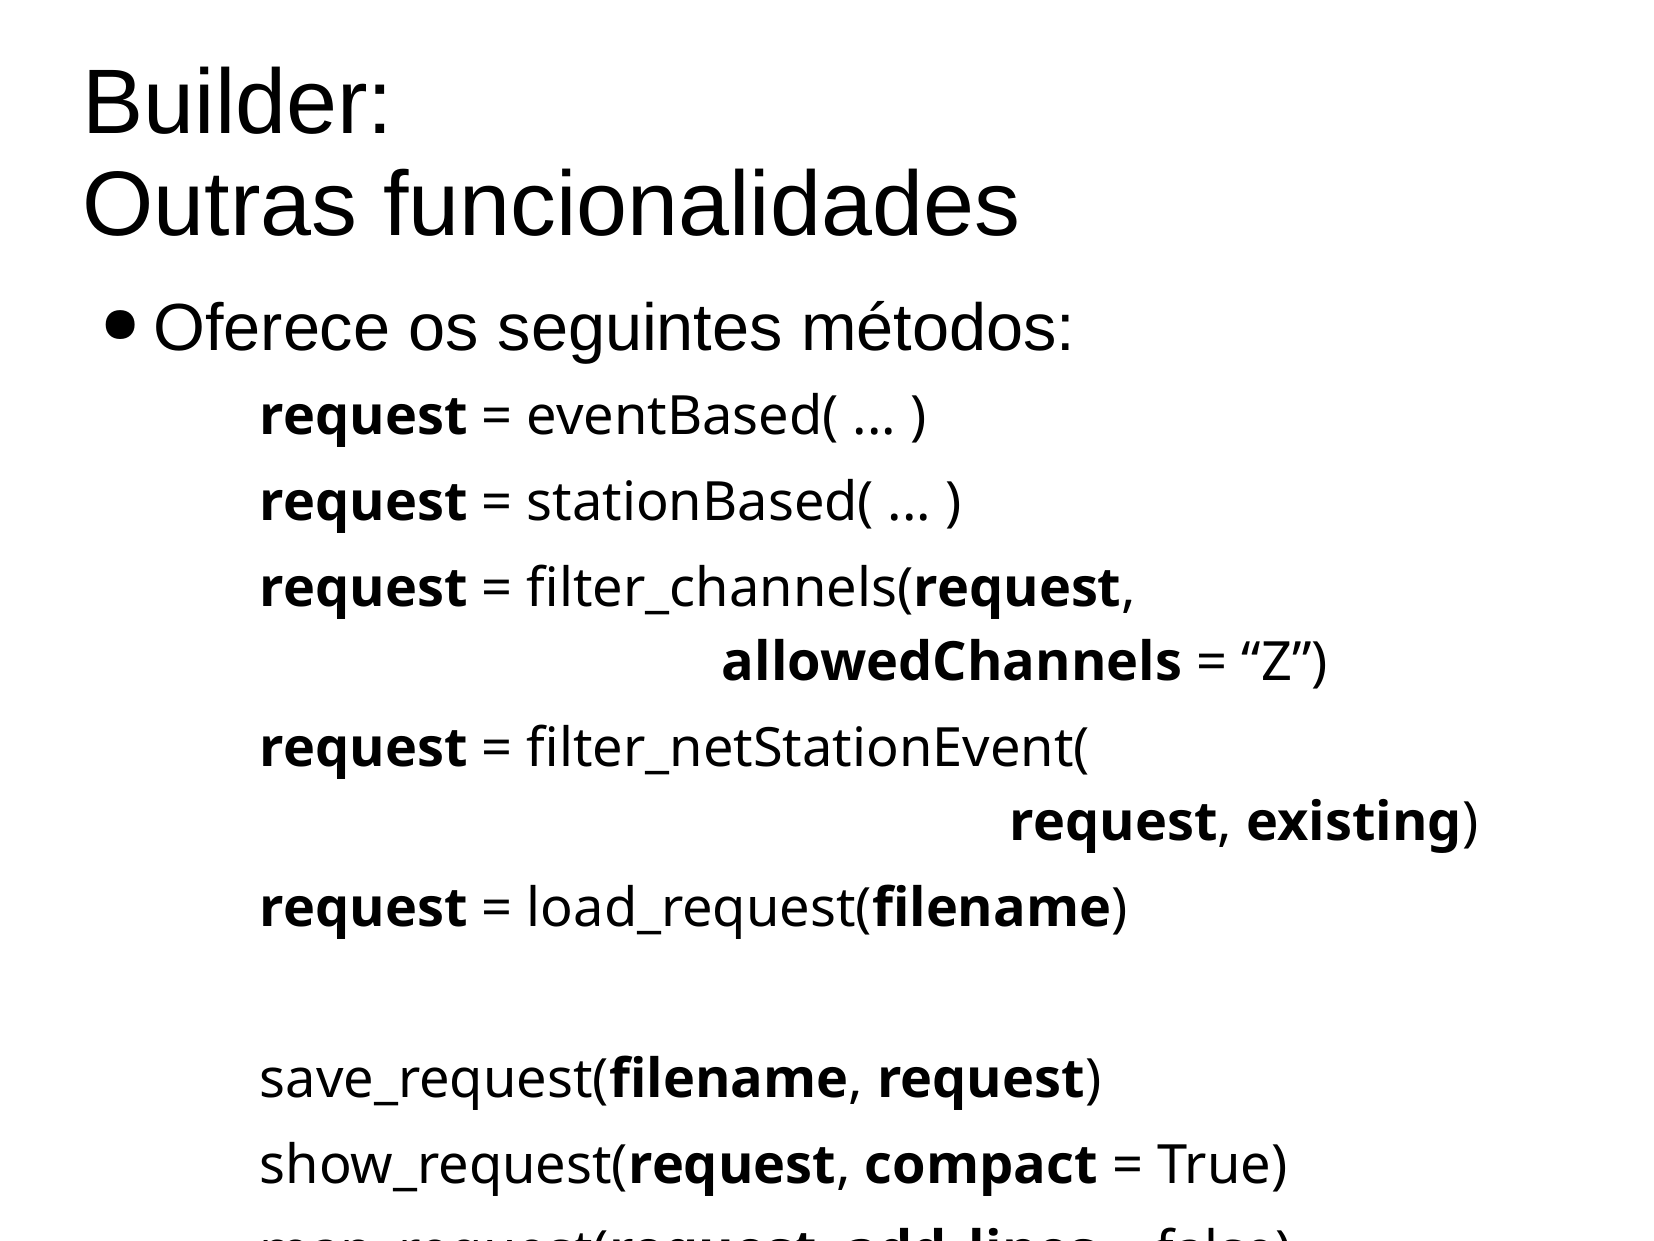

# Builder: Outras funcionalidades
Oferece os seguintes métodos:
request = eventBased( ... )
request = stationBased( ... )
request = filter_channels(request,
 allowedChannels = “Z”)
request = filter_netStationEvent(
										request, existing)
request = load_request(filename)
save_request(filename, request)
show_request(request, compact = True)
map_request(request, add_lines = false)